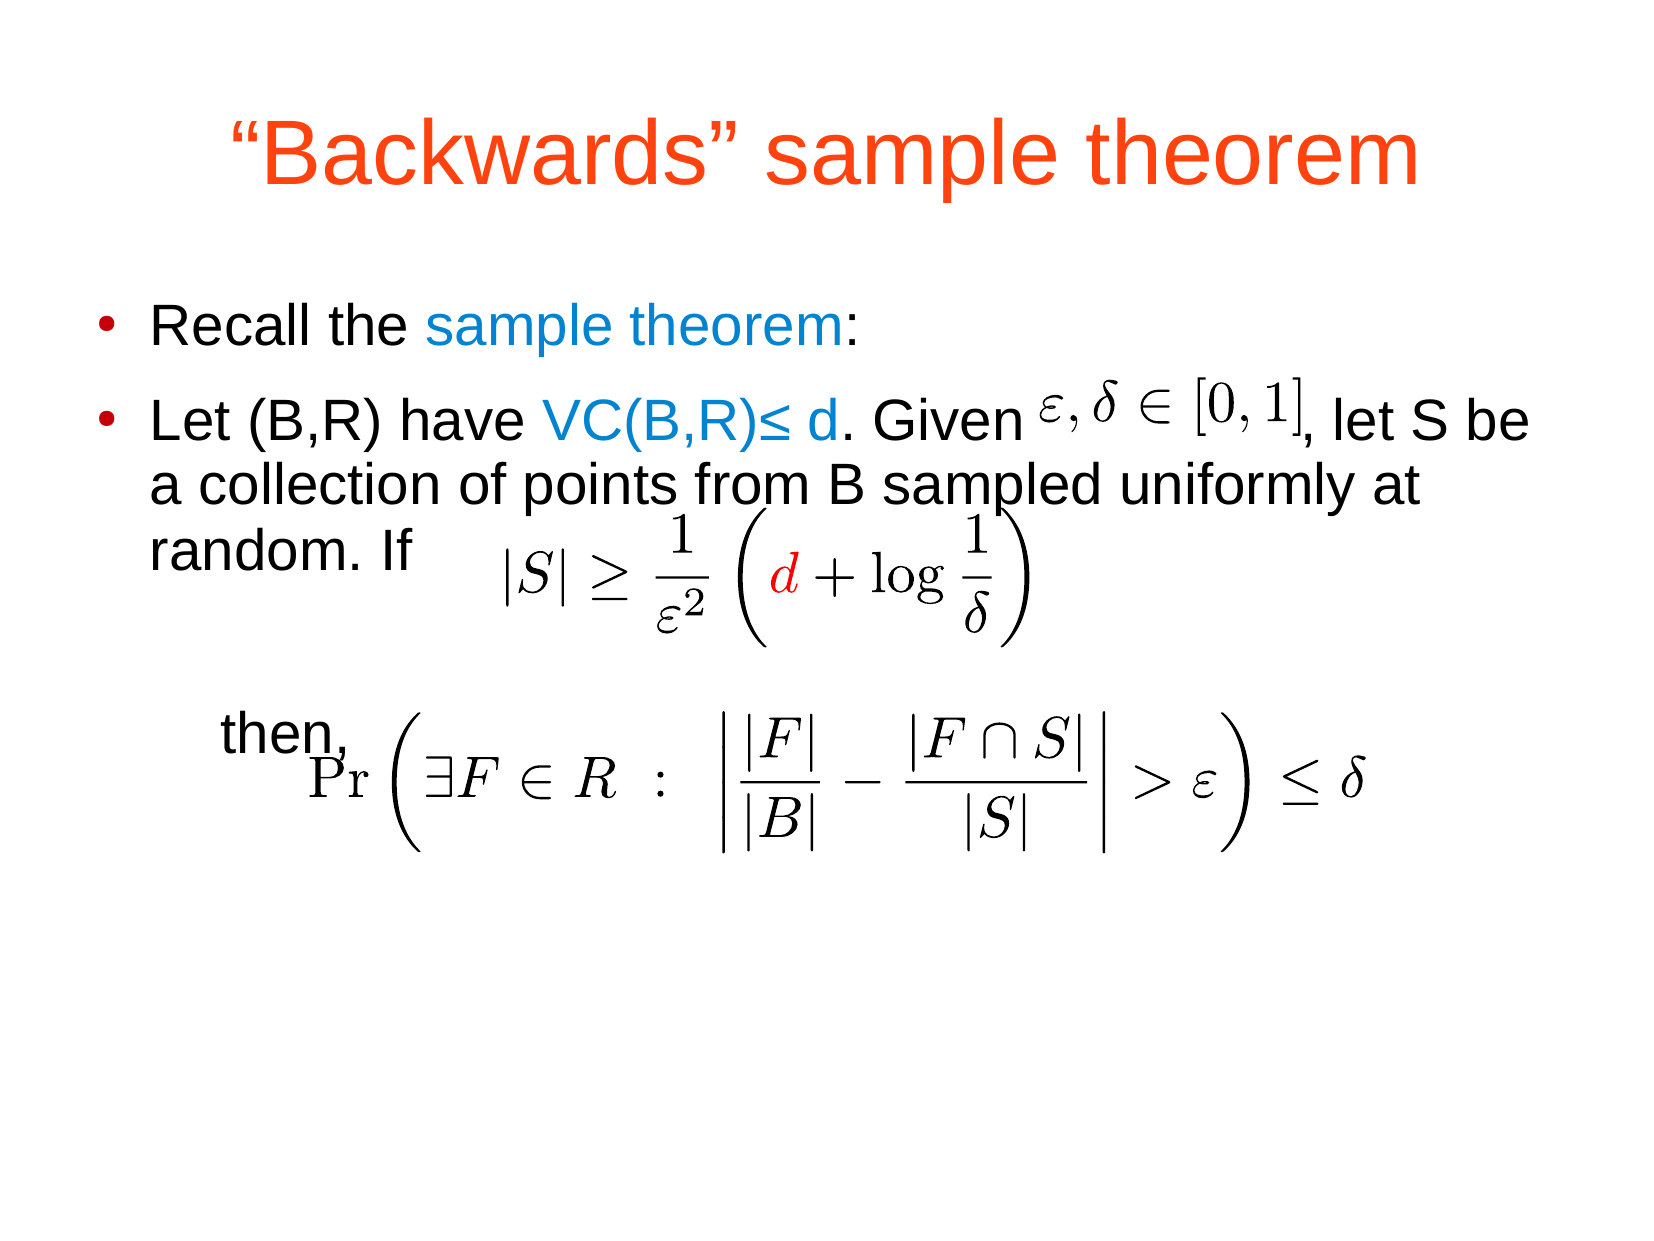

# “Backwards” sample theorem
Recall the sample theorem:
Let (B,R) have VC(B,R)≤ d. Given , let S be a collection of points from B sampled uniformly at random. If
then,